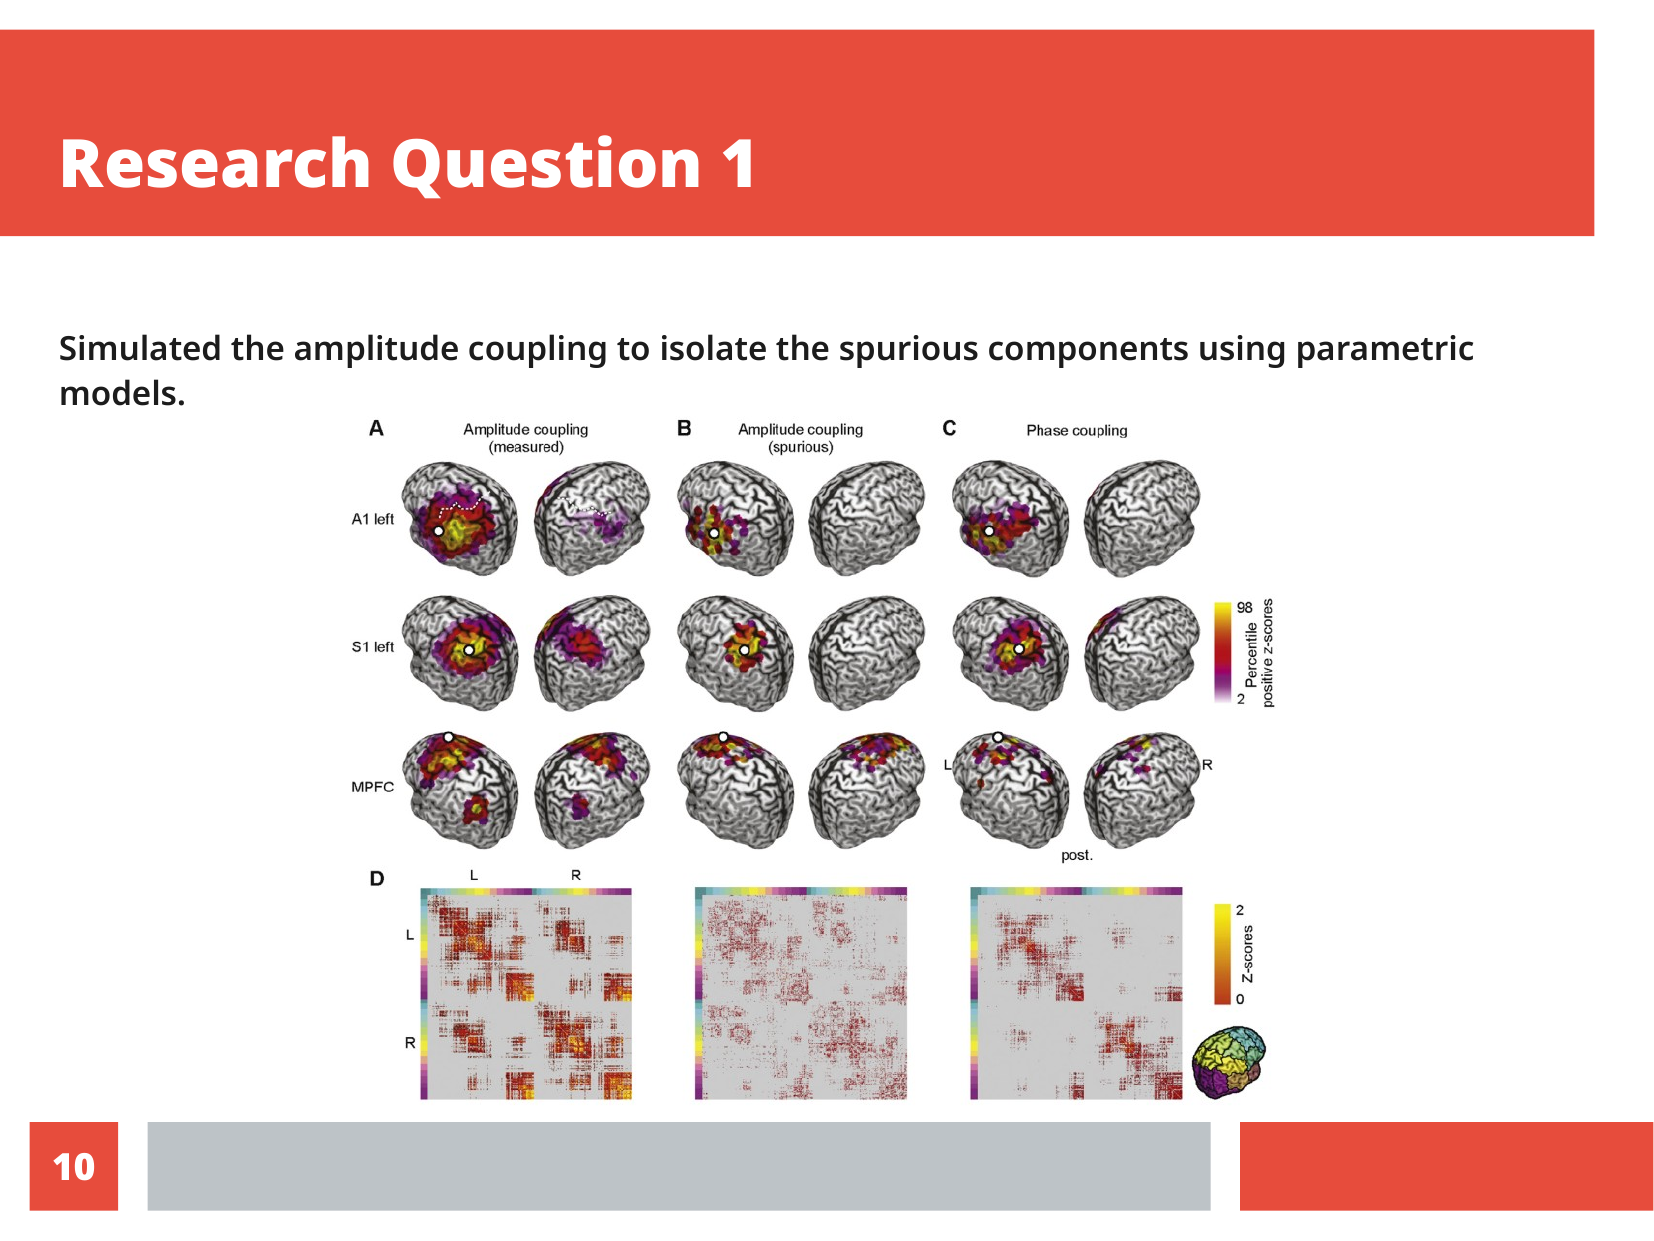

# Research Question 1
Simulated the amplitude coupling to isolate the spurious components using parametric models.
10